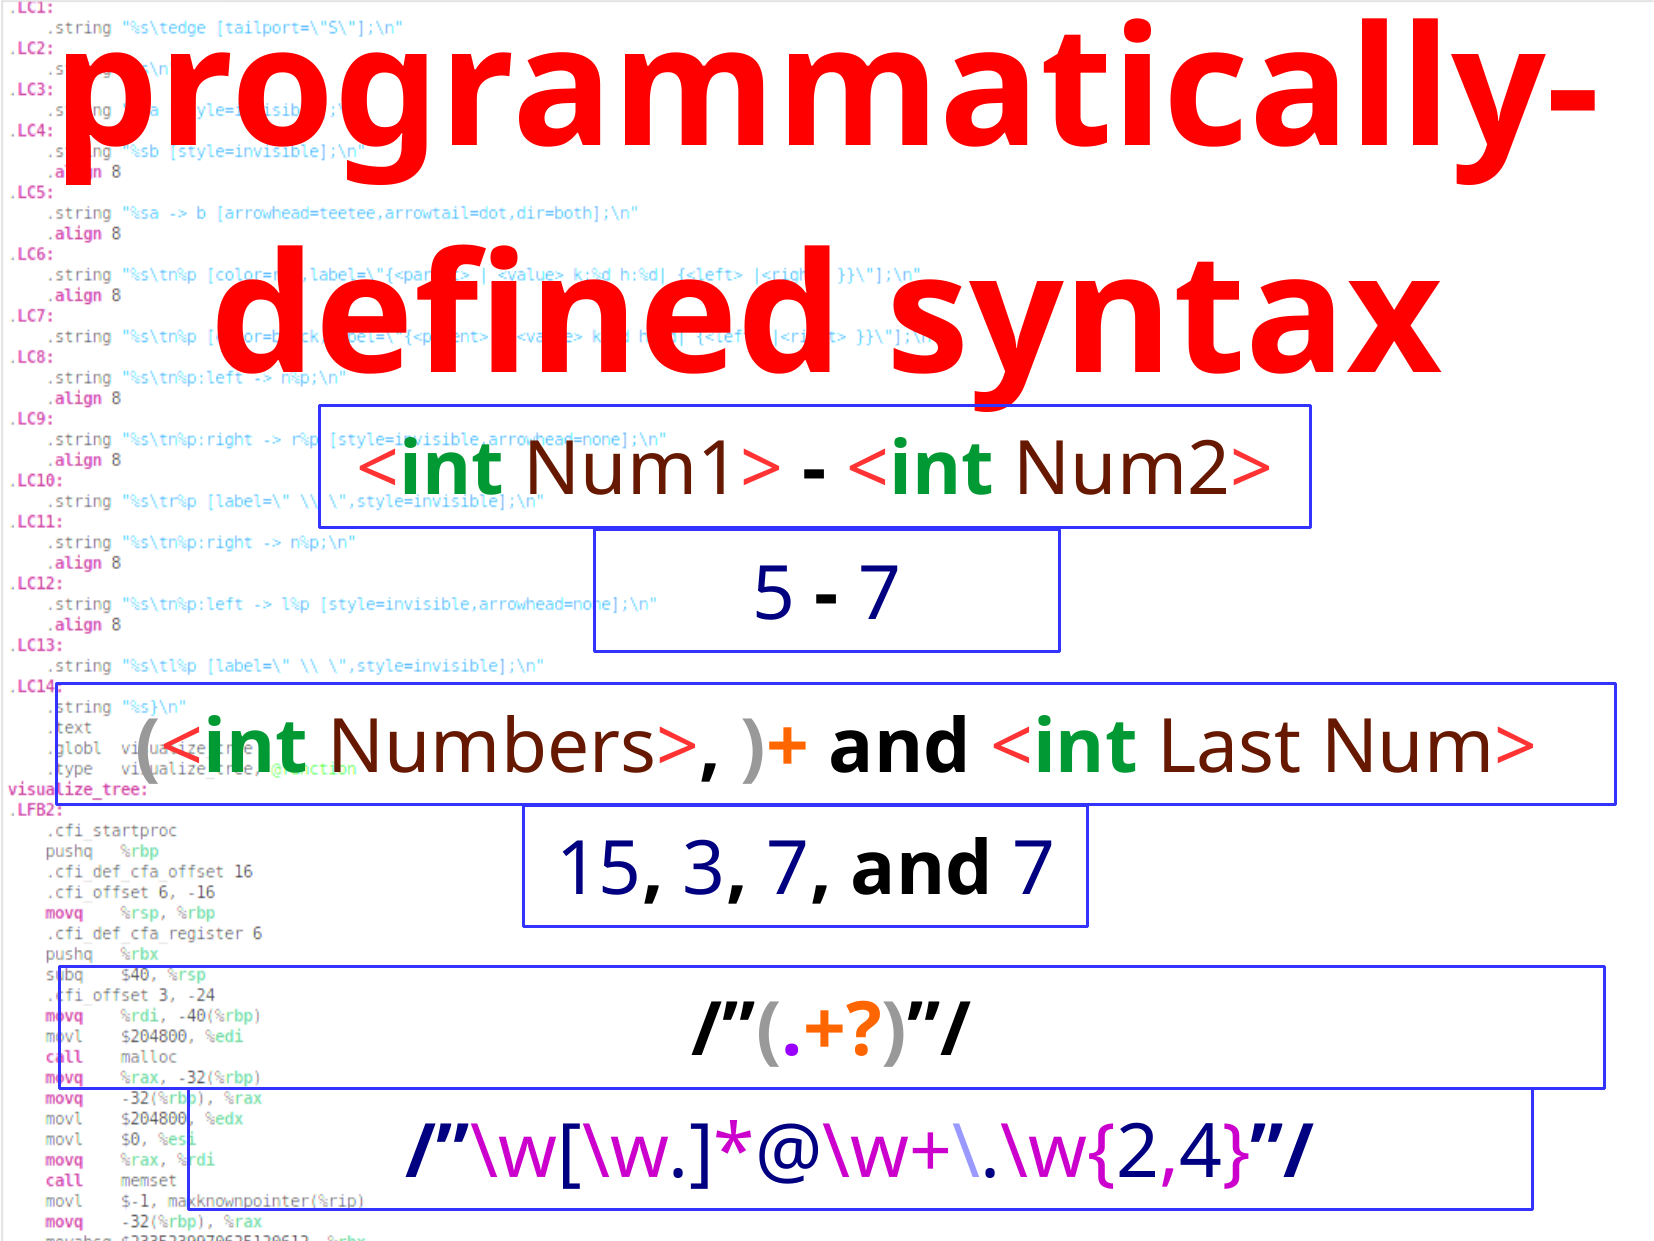

programmatically-defined syntax
<int Num1> - <int Num2>
5 - 7
(<int Numbers>, )+ and <int Last Num>
15, 3, 7, and 7
/”(.+?)”/
/”\w[\w.]*@\w+\.\w{2,4}”/